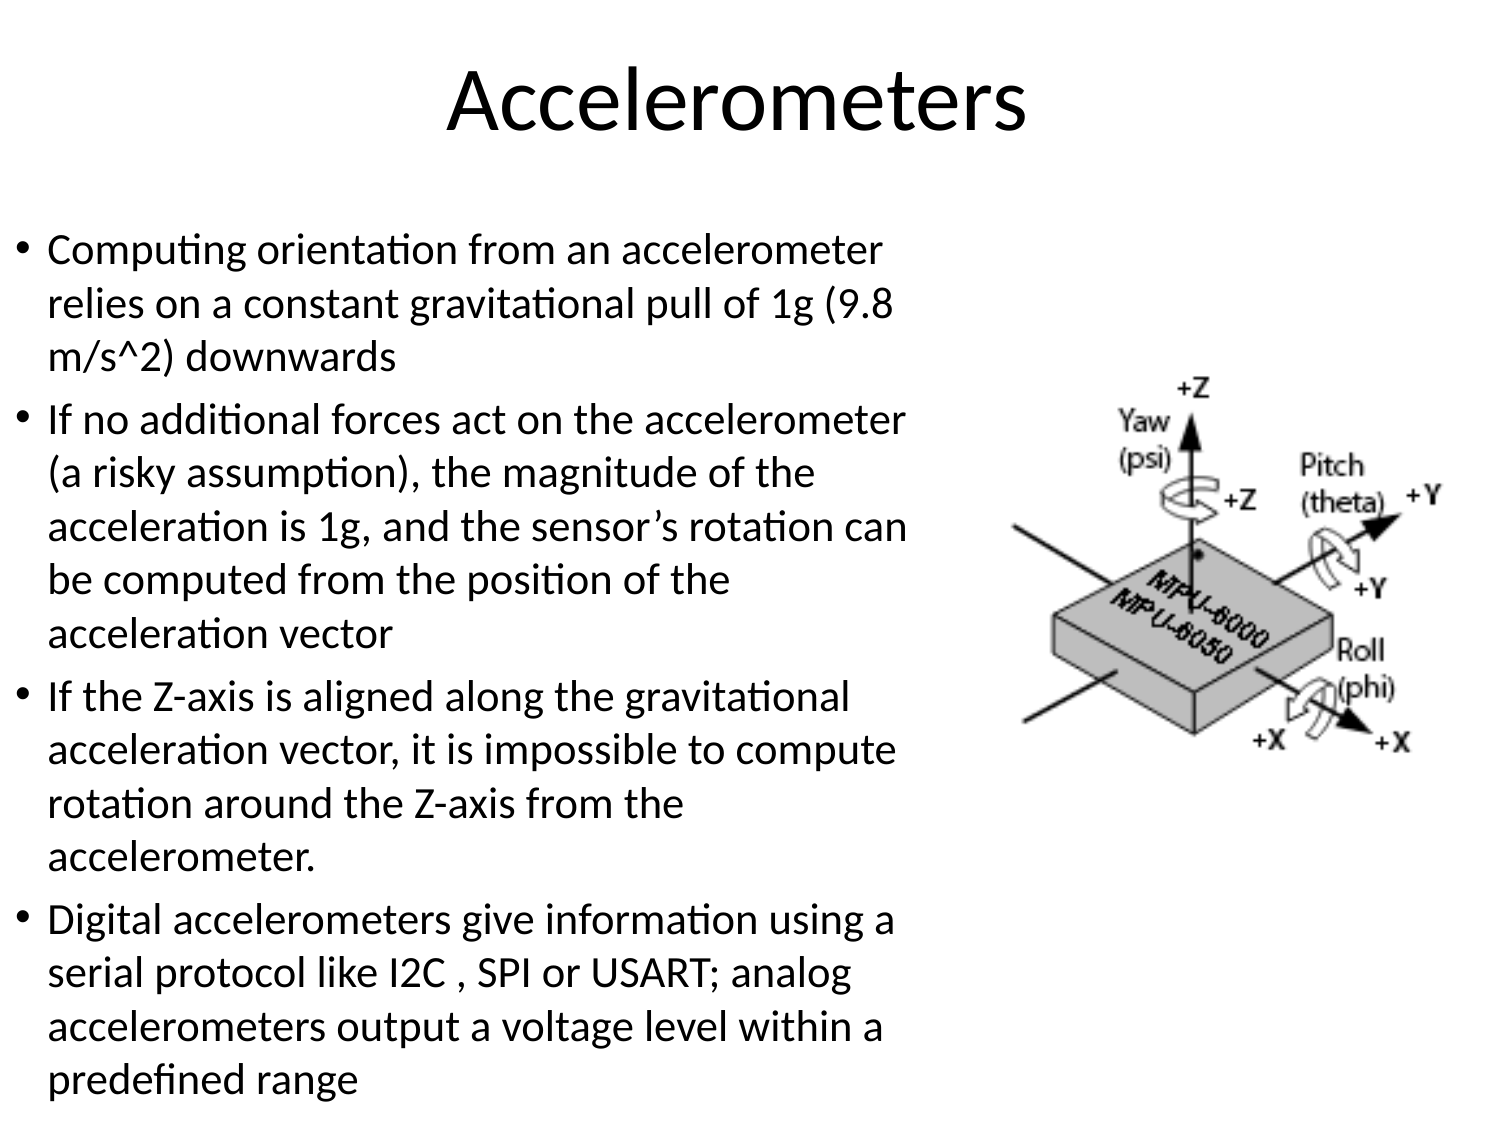

# Accelerometers
Computing orientation from an accelerometer relies on a constant gravitational pull of 1g (9.8 m/s^2) downwards
If no additional forces act on the accelerometer (a risky assumption), the magnitude of the acceleration is 1g, and the sensor’s rotation can be computed from the position of the acceleration vector
If the Z-axis is aligned along the gravitational acceleration vector, it is impossible to compute rotation around the Z-axis from the accelerometer.
Digital accelerometers give information using a serial protocol like I2C , SPI or USART; analog accelerometers output a voltage level within a predefined range